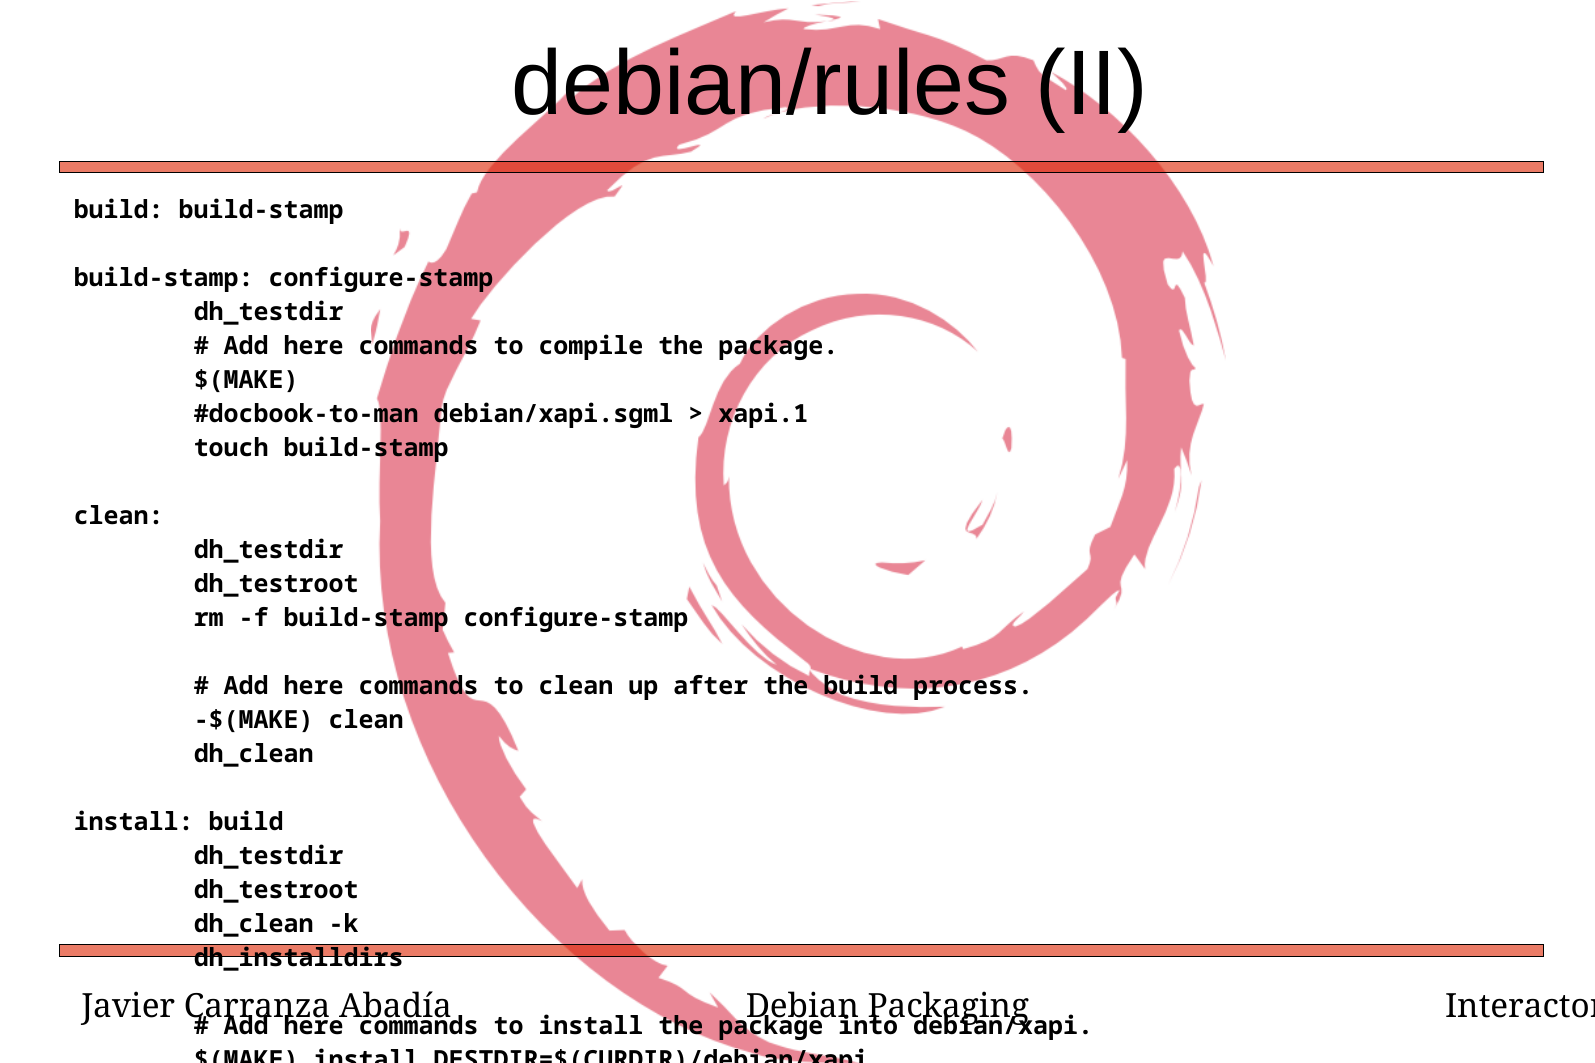

# debian/rules (II)
build: build-stamp
build-stamp: configure-stamp
 dh_testdir
 # Add here commands to compile the package.
 $(MAKE)
 #docbook-to-man debian/xapi.sgml > xapi.1
 touch build-stamp
clean:
 dh_testdir
 dh_testroot
 rm -f build-stamp configure-stamp
 # Add here commands to clean up after the build process.
 -$(MAKE) clean
 dh_clean
install: build
 dh_testdir
 dh_testroot
 dh_clean -k
 dh_installdirs
 # Add here commands to install the package into debian/xapi.
 $(MAKE) install DESTDIR=$(CURDIR)/debian/xapi
Javier Carranza Abadía				Debian Packaging 						 Interactors